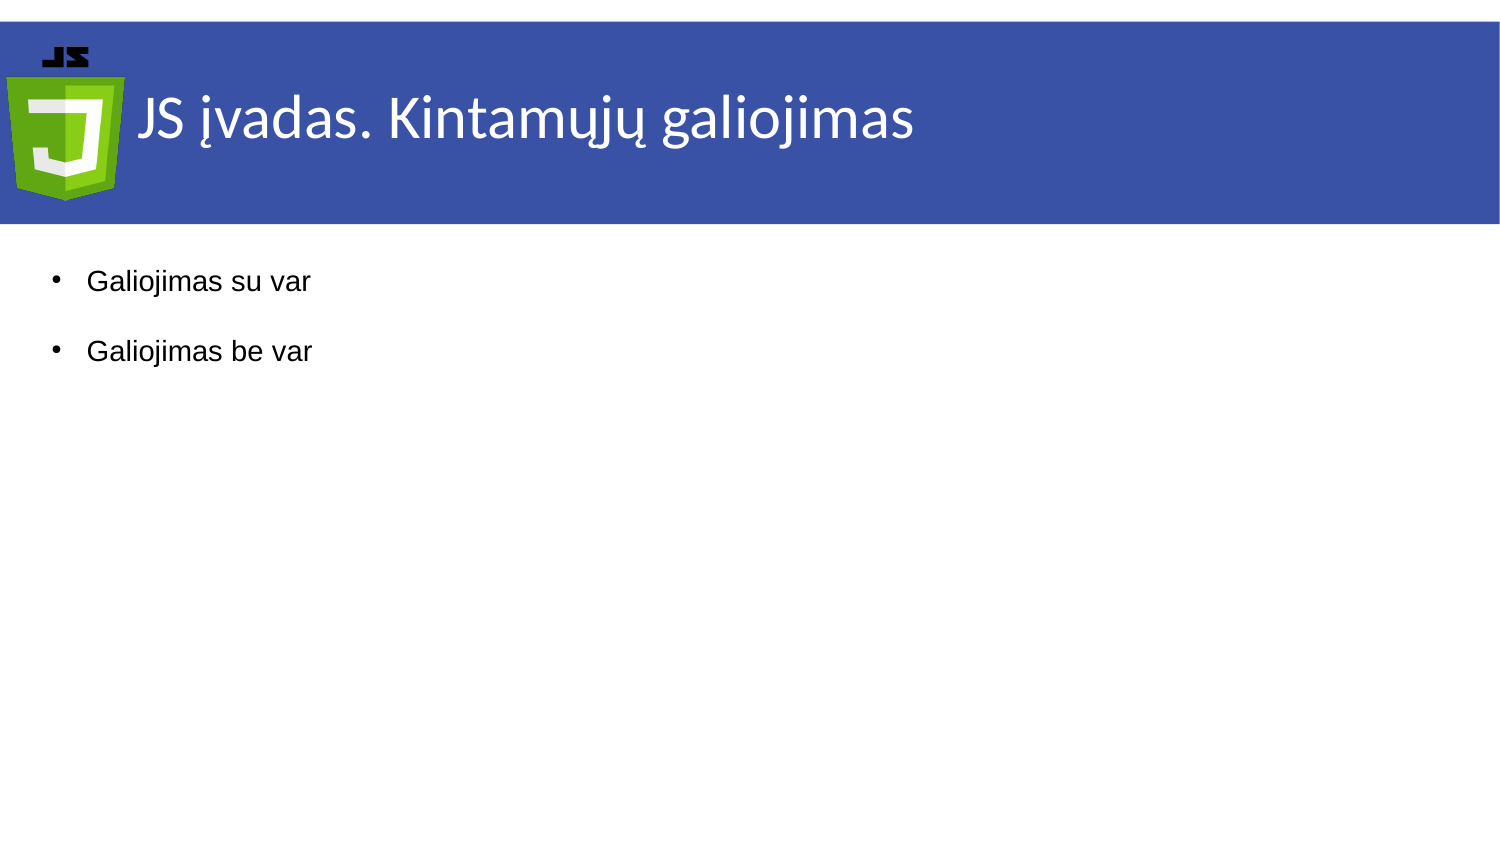

# JS įvadas. Kintamųjų galiojimas
Galiojimas su var
Galiojimas be var